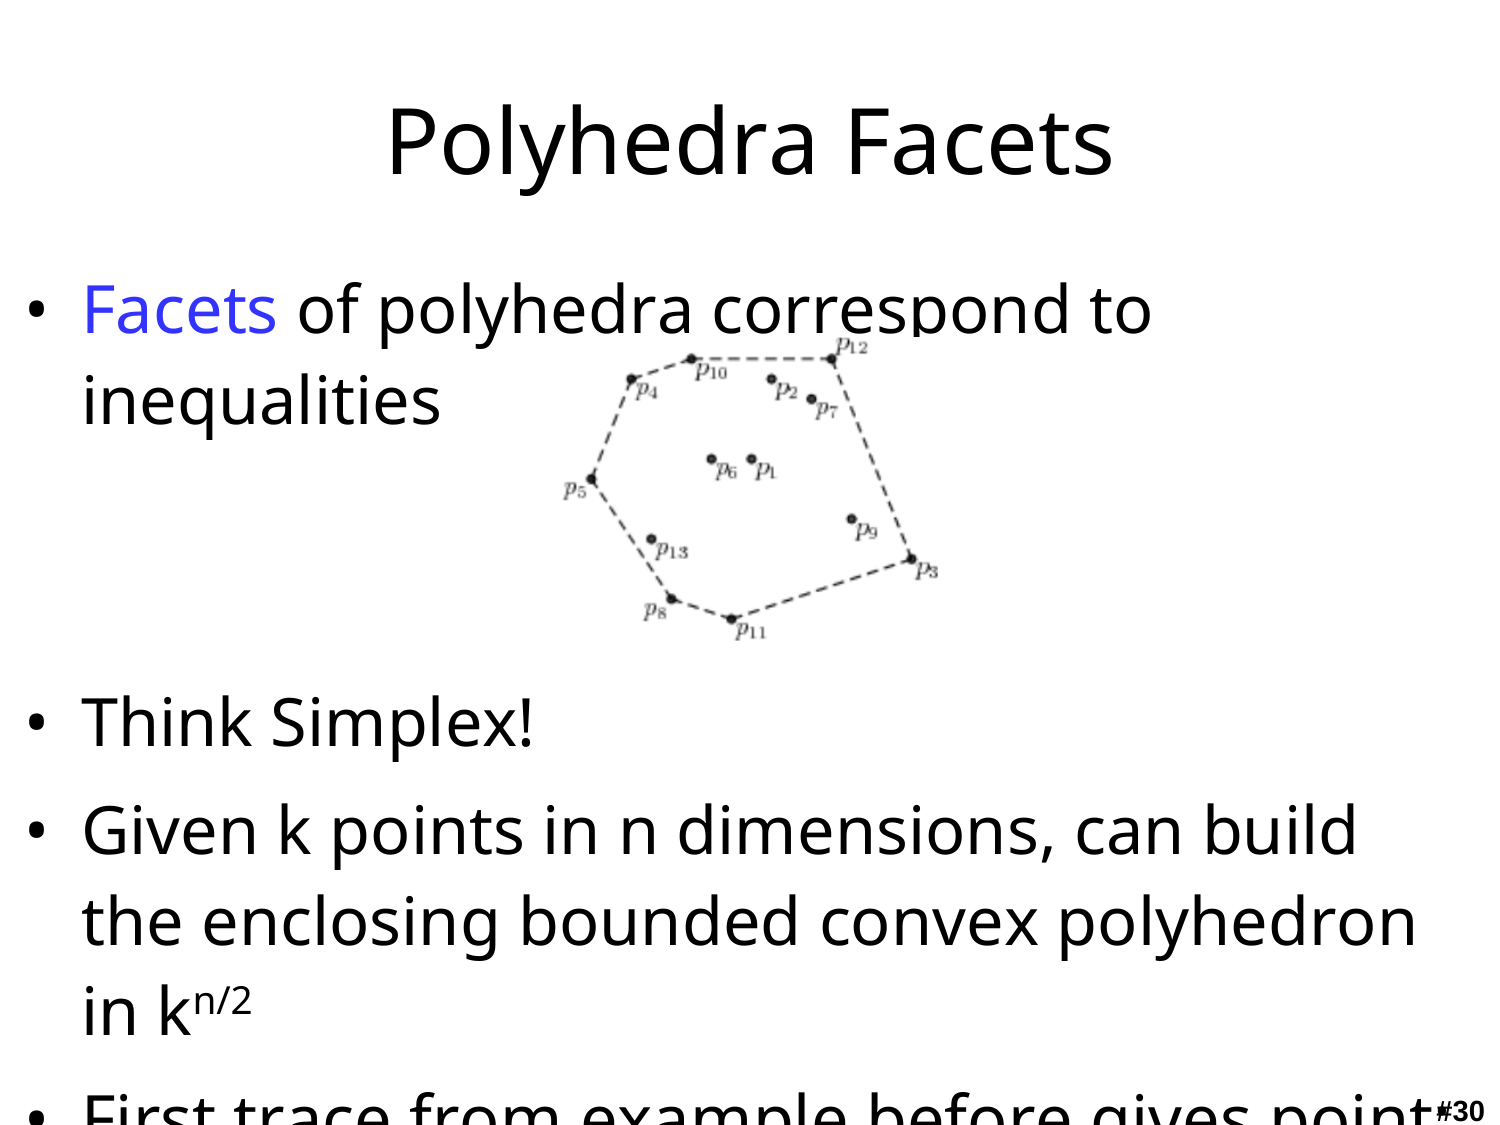

# Polyhedra Facets
Facets of polyhedra correspond to inequalities
Think Simplex!
Given k points in n dimensions, can build the enclosing bounded convex polyhedron in kn/2
First trace from example before gives point: (1,15,2,1,30,15,2,225,4,1)
One of the facets: r – 2ya >= 0
30